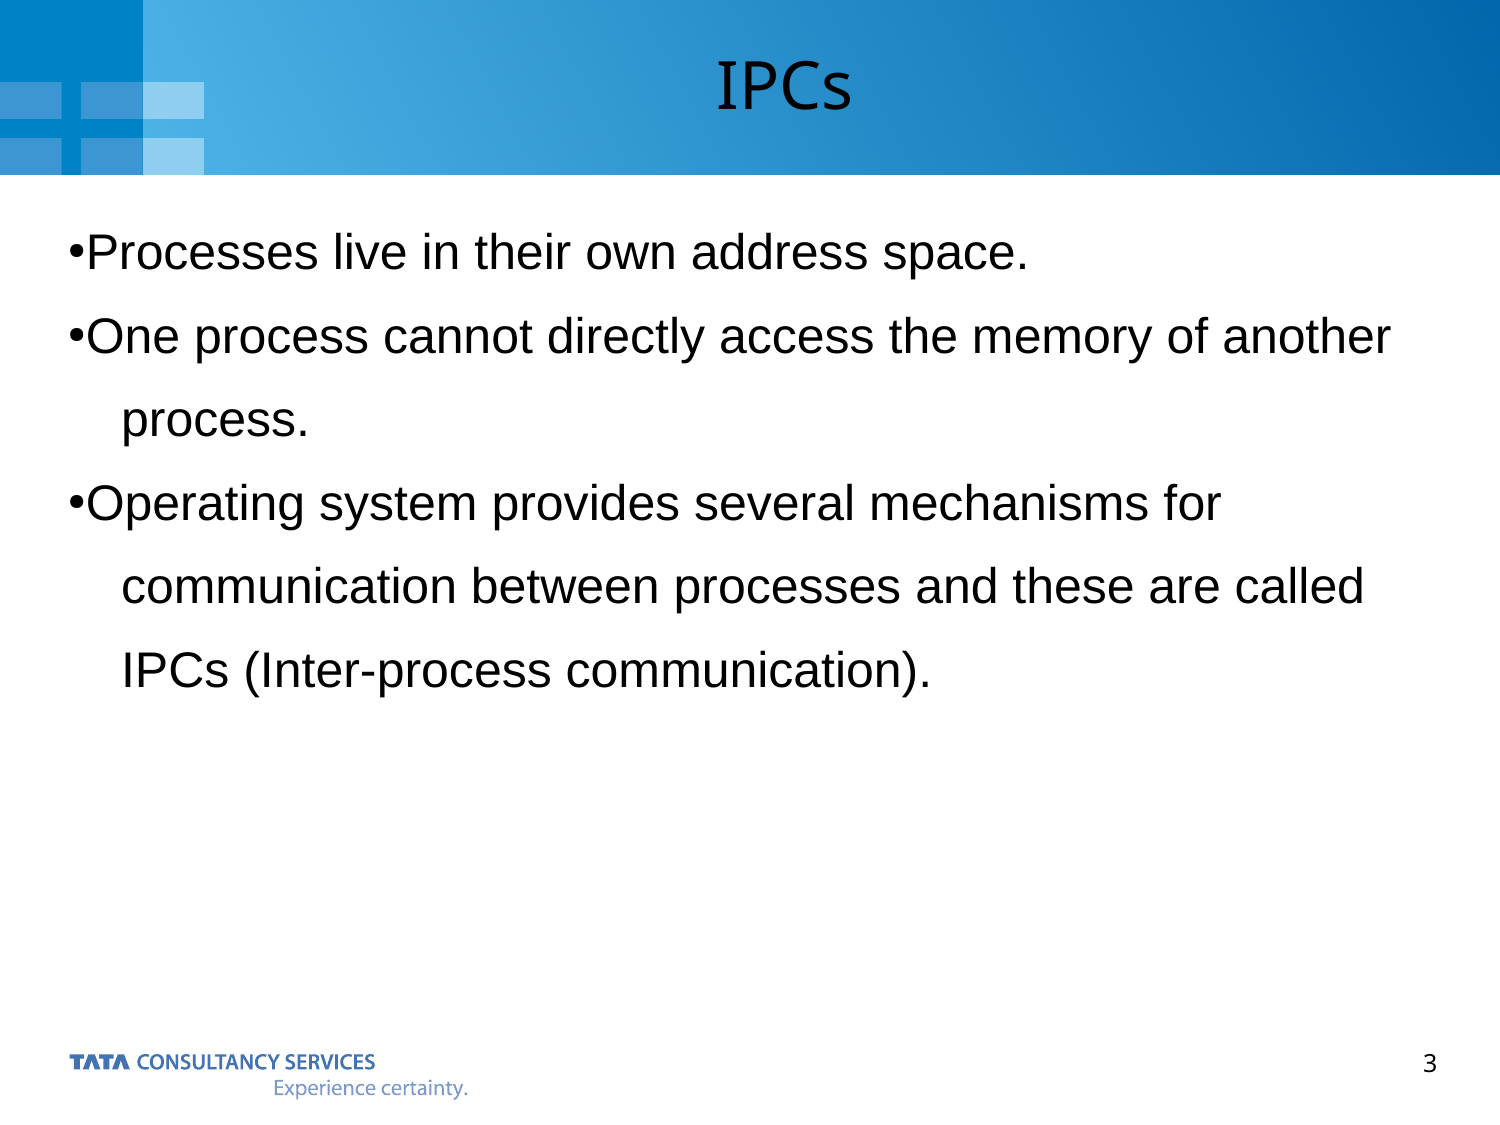

IPCs
Processes live in their own address space.
One process cannot directly access the memory of another process.
Operating system provides several mechanisms for communication between processes and these are called IPCs (Inter-process communication).